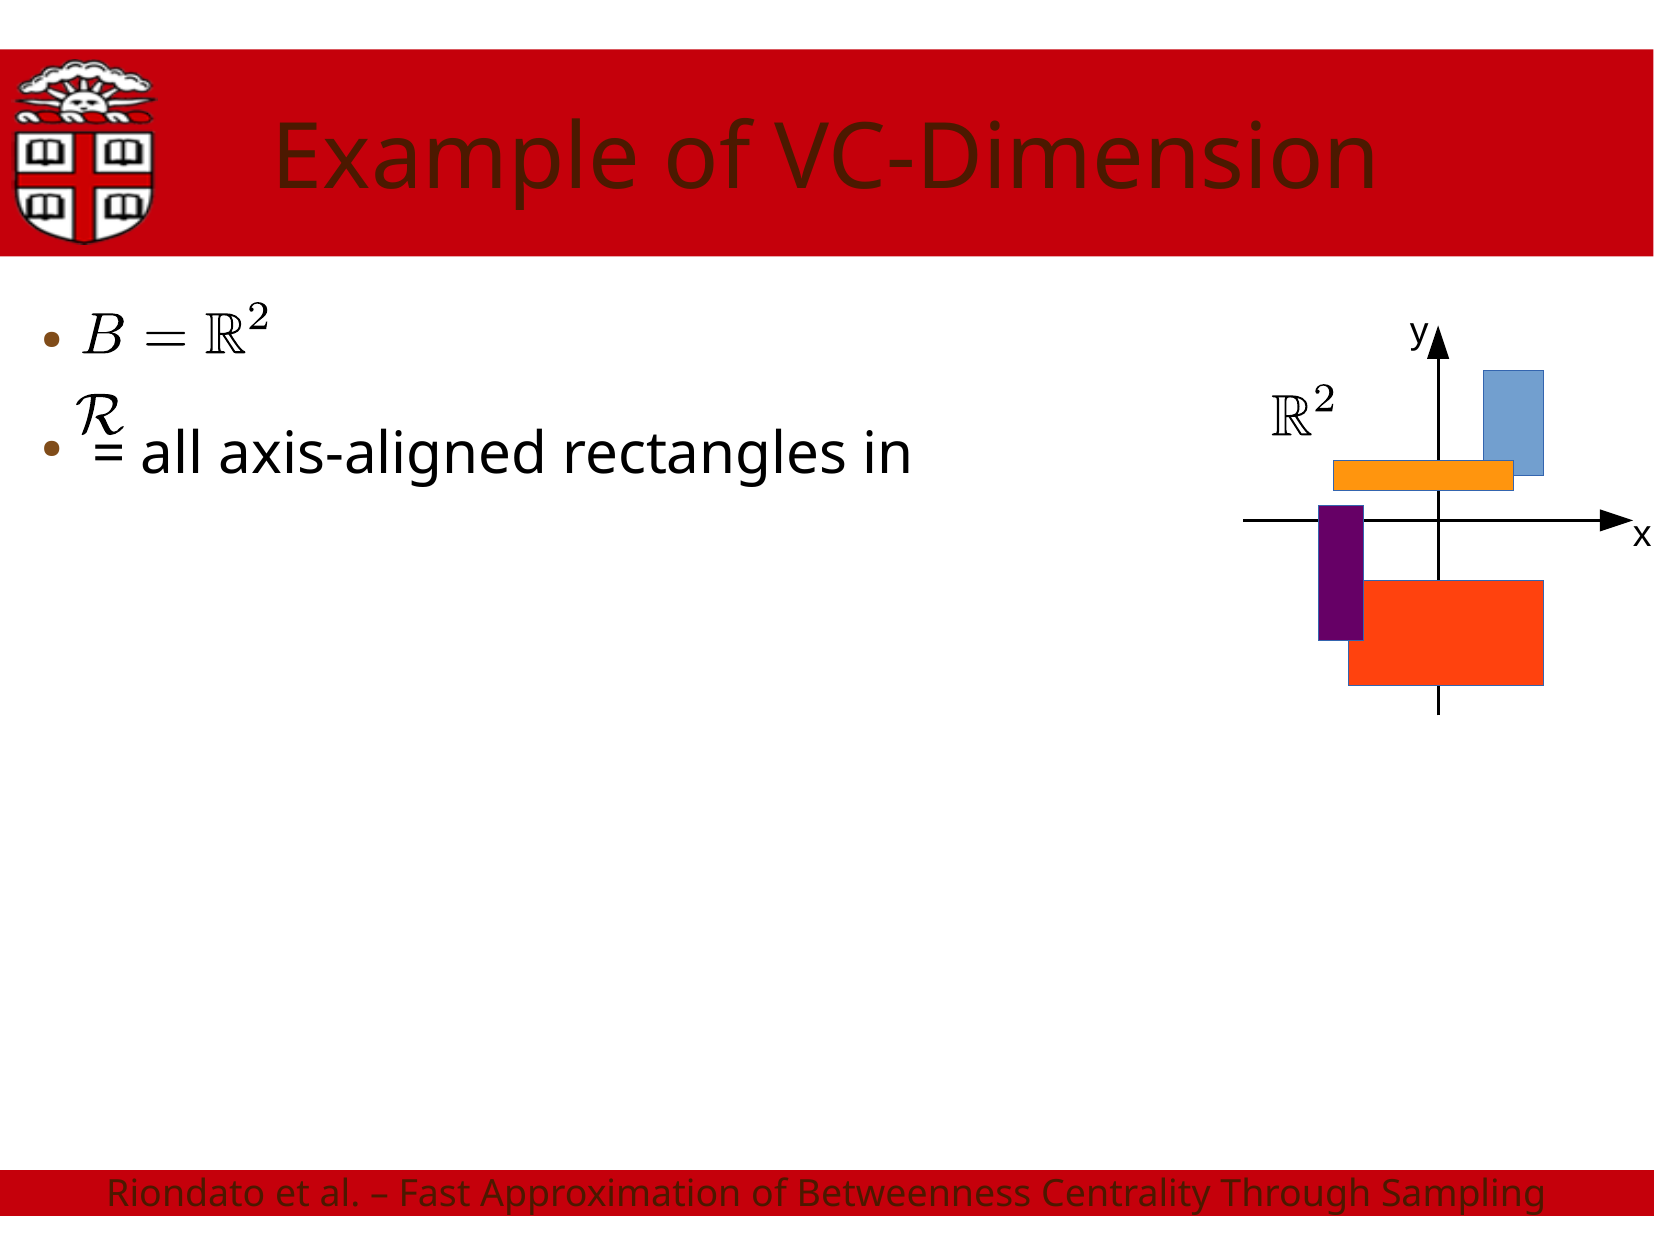

Example of VC-Dimension
#
 = all axis-aligned rectangles in
y
x
Riondato et al. – Fast Approximation of Betweenness Centrality Through Sampling